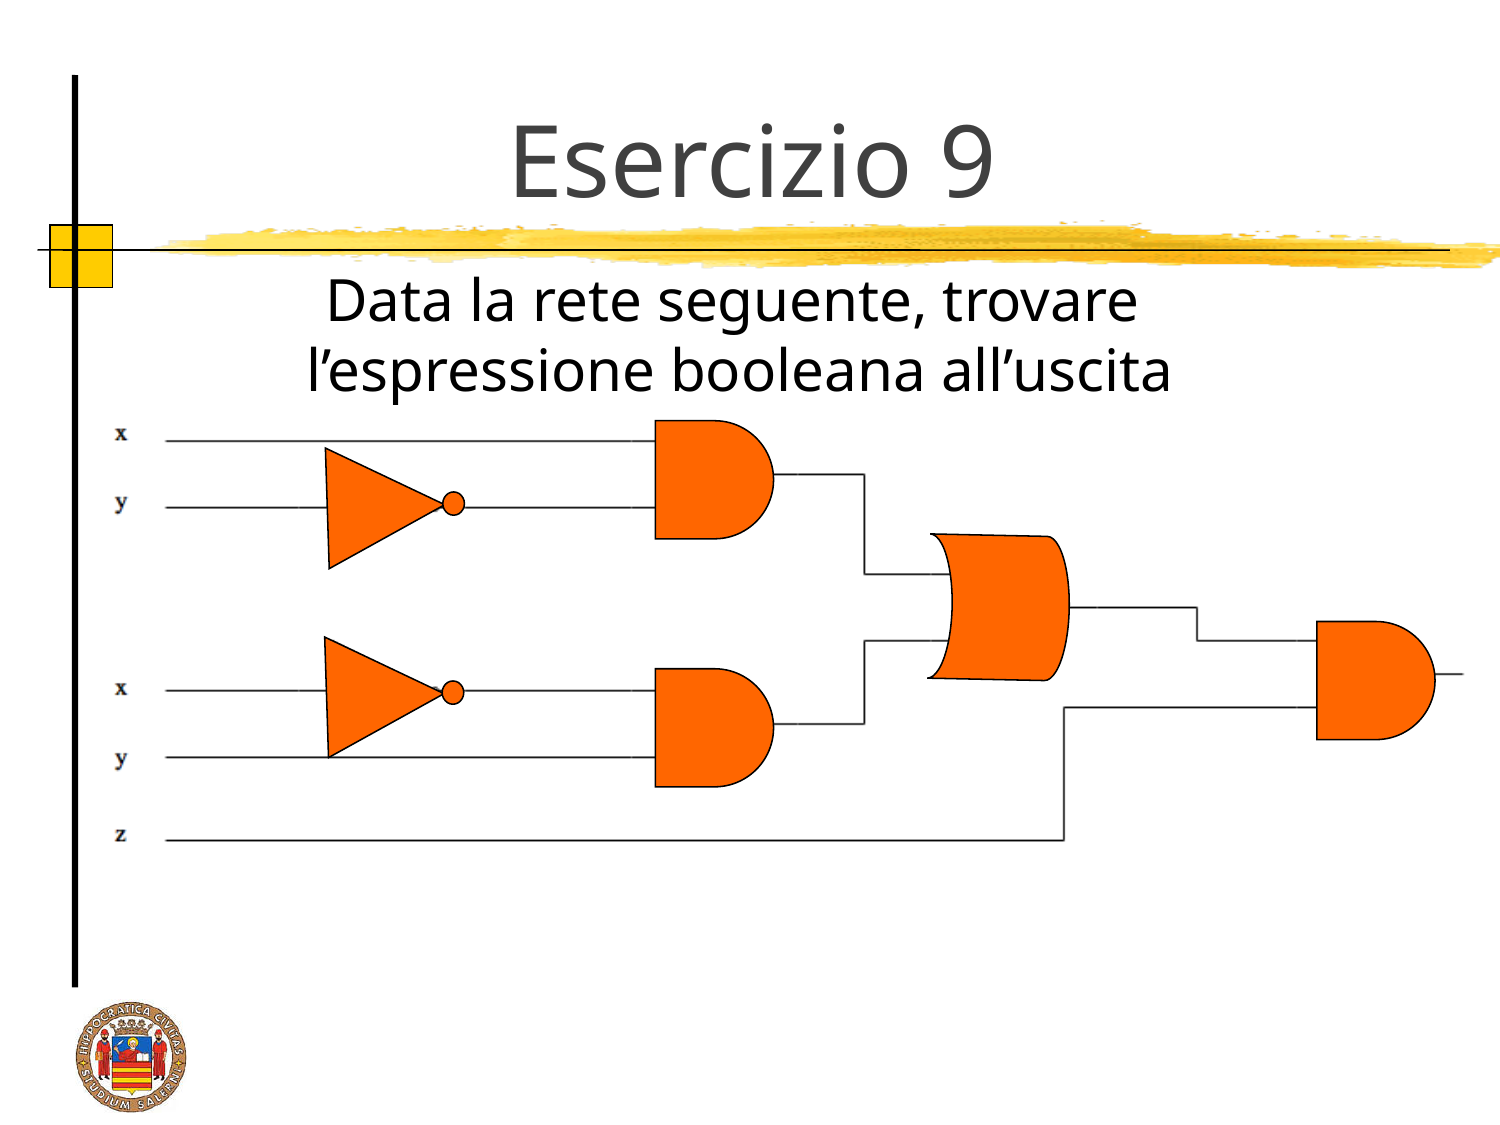

# Esercizio 9
Data la rete seguente, trovare
l’espressione booleana all’uscita